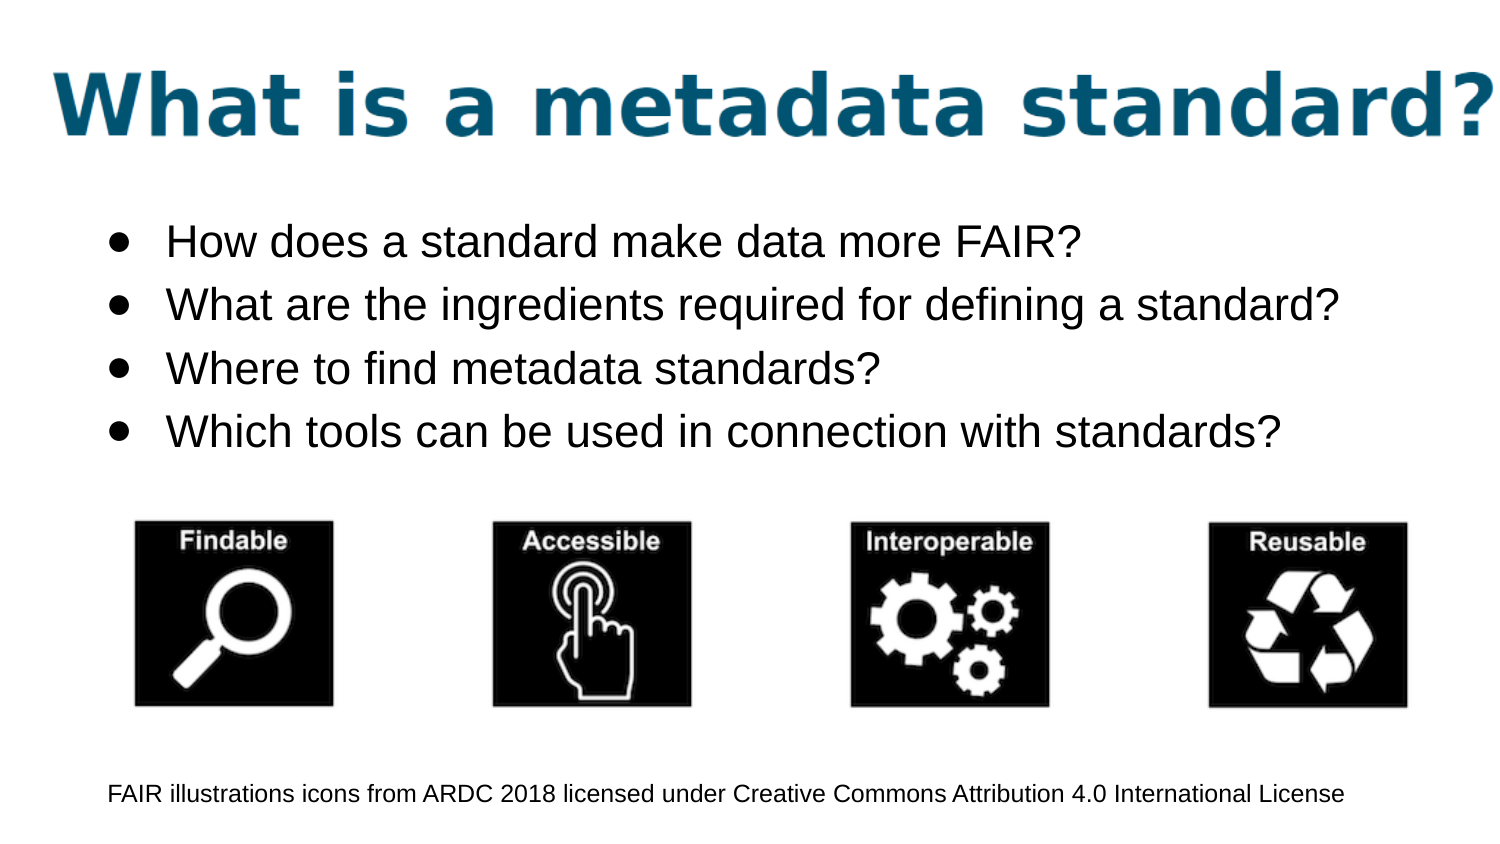

How does a standard make data more FAIR?
What are the ingredients required for defining a standard?
Where to find metadata standards?
Which tools can be used in connection with standards?
FAIR illustrations icons from ARDC 2018 licensed under Creative Commons Attribution 4.0 International License